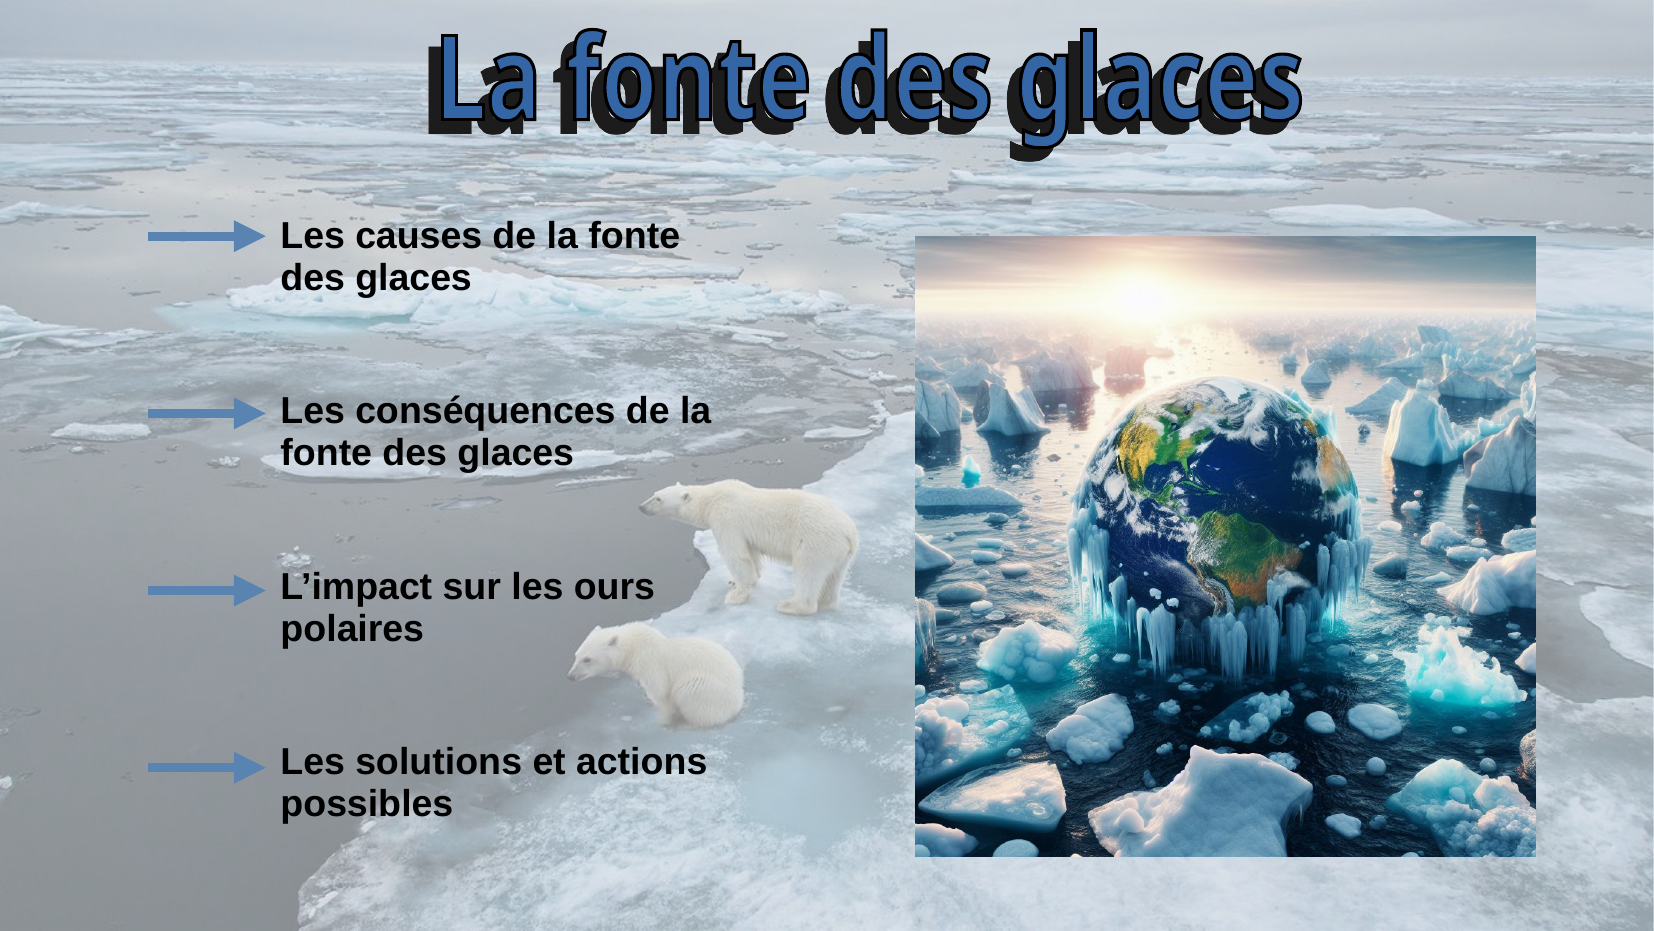

La fonte des glaces
Les causes de la fonte des glaces
Les conséquences de la fonte des glaces
L’impact sur les ours polaires
Les solutions et actions possibles